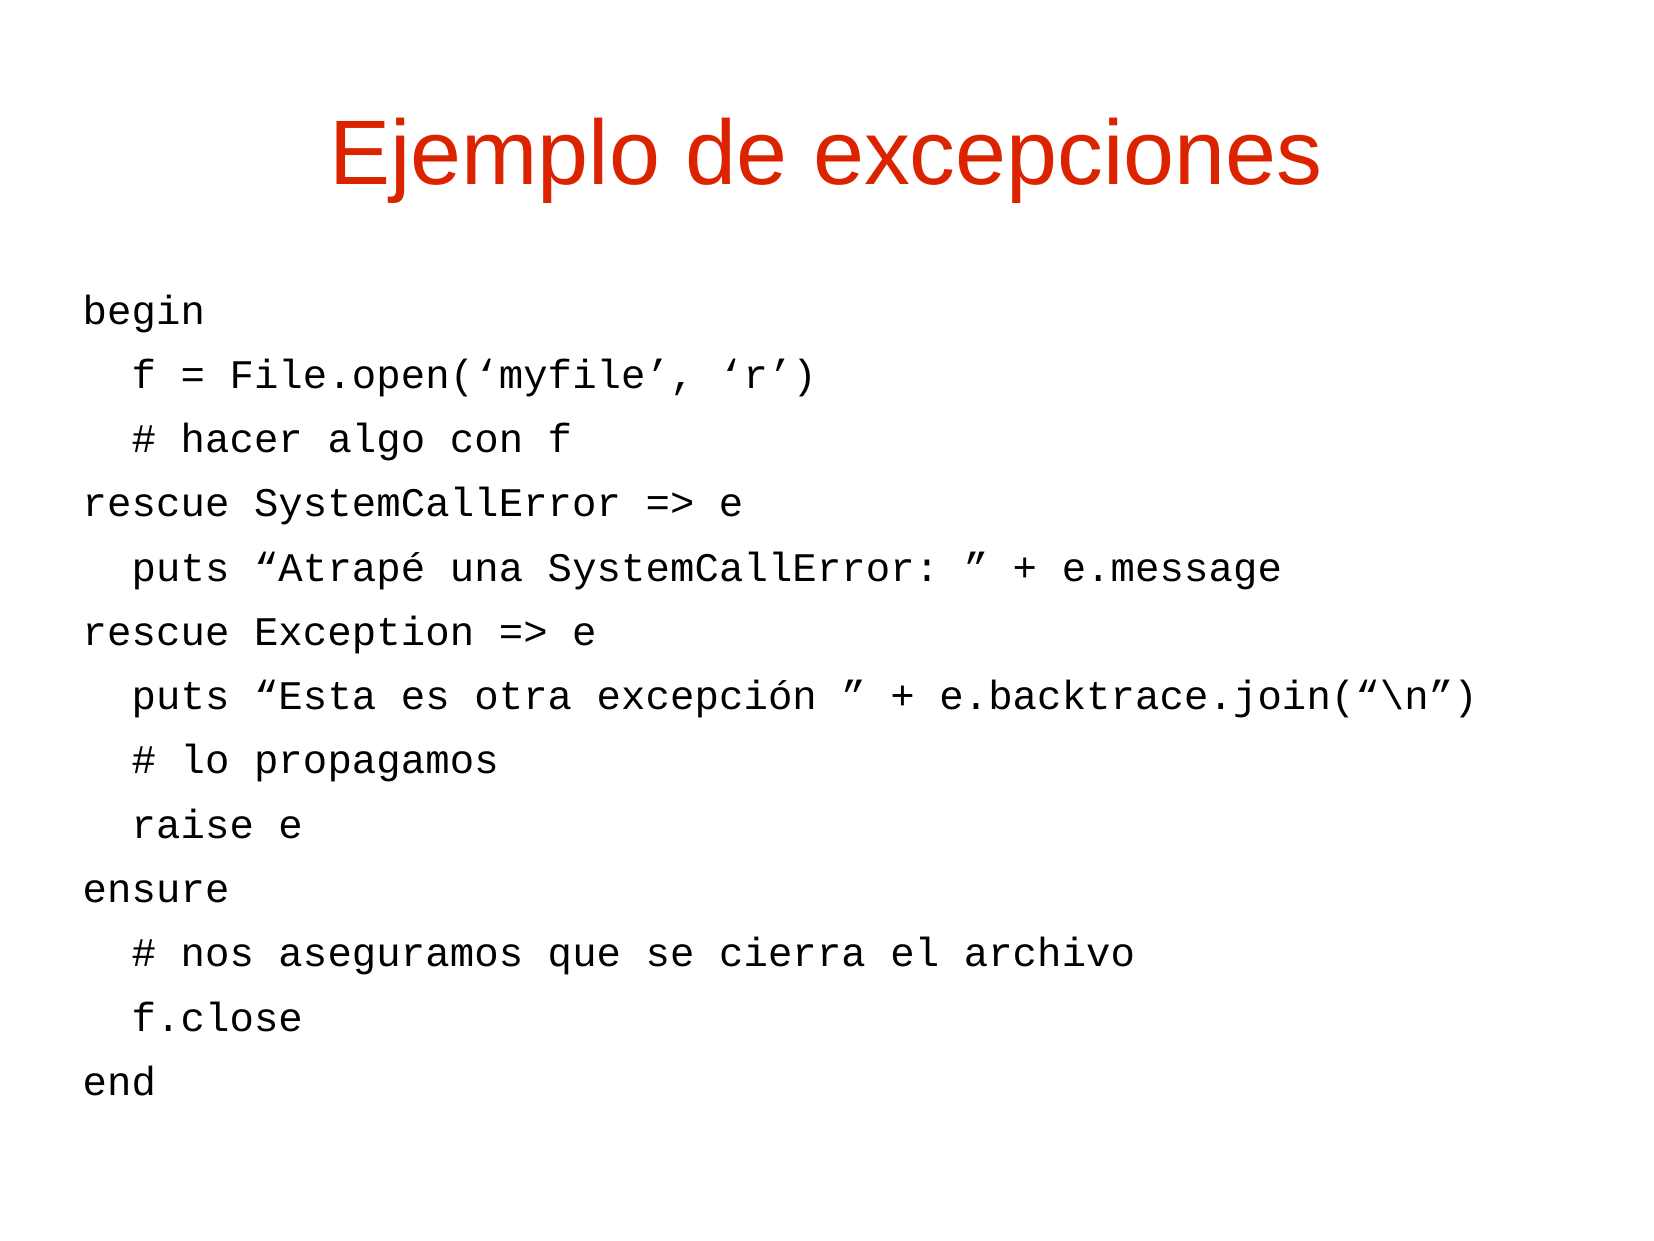

# Ejemplo de excepciones
begin
 f = File.open(‘myfile’, ‘r’)
 # hacer algo con f
rescue SystemCallError => e
 puts “Atrapé una SystemCallError: ” + e.message
rescue Exception => e
 puts “Esta es otra excepción ” + e.backtrace.join(“\n”)
 # lo propagamos
 raise e
ensure
 # nos aseguramos que se cierra el archivo
 f.close
end